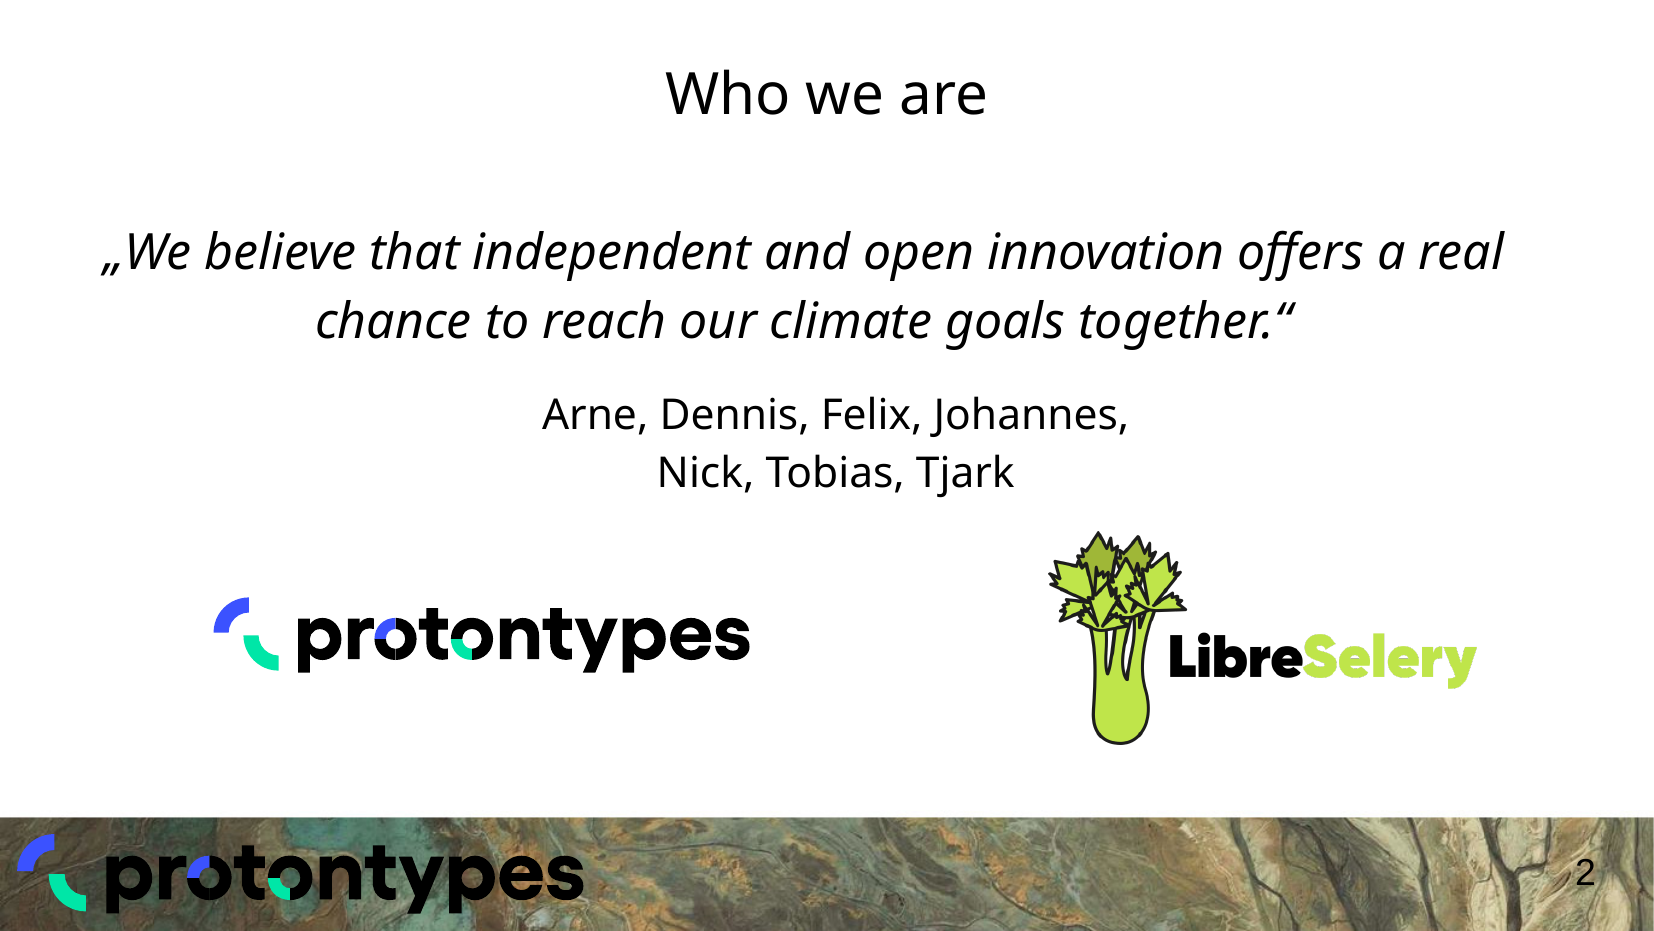

# Who we are
„We believe that independent and open innovation offers a real chance to reach our climate goals together.“
Arne, Dennis, Felix, Johannes, Nick, Tobias, Tjark
2